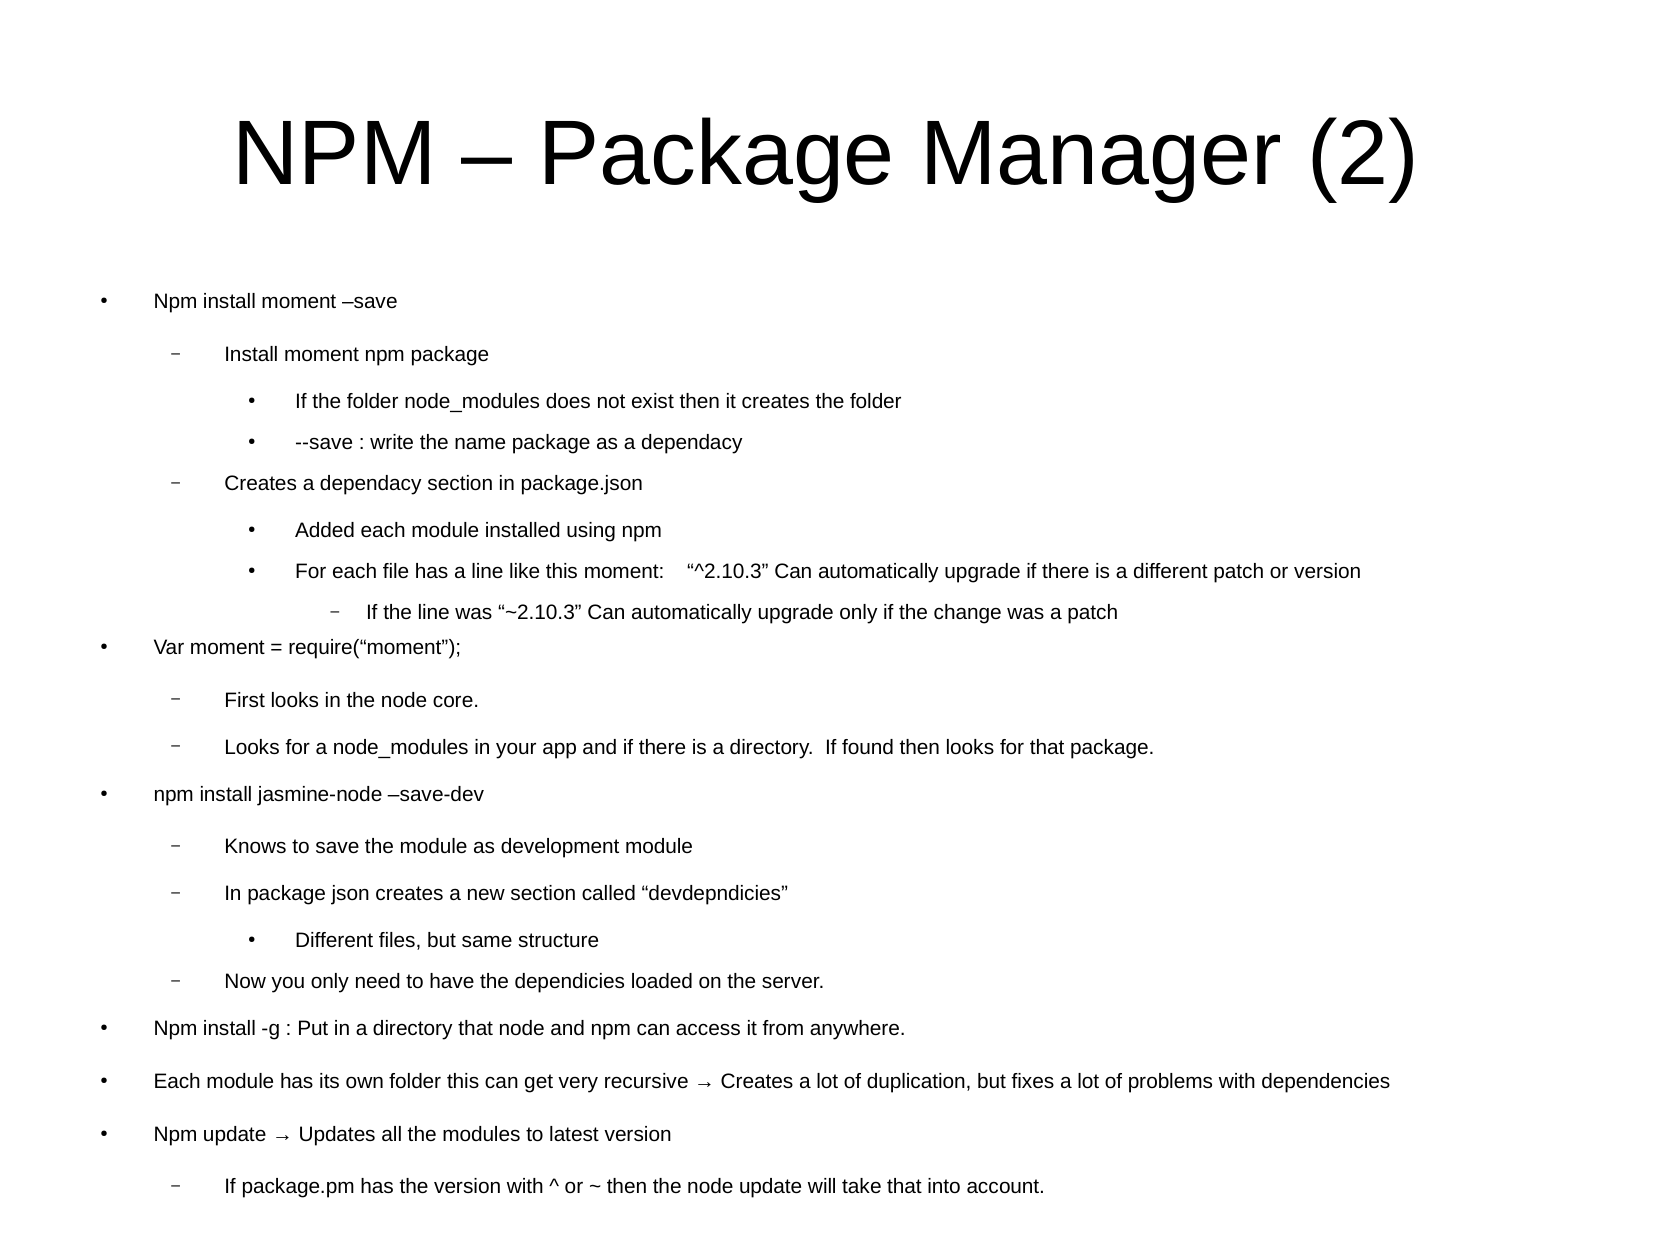

# NPM – Package Manager (2)
Npm install moment –save
Install moment npm package
If the folder node_modules does not exist then it creates the folder
--save : write the name package as a dependacy
Creates a dependacy section in package.json
Added each module installed using npm
For each file has a line like this moment: “^2.10.3” Can automatically upgrade if there is a different patch or version
If the line was “~2.10.3” Can automatically upgrade only if the change was a patch
Var moment = require(“moment”);
First looks in the node core.
Looks for a node_modules in your app and if there is a directory. If found then looks for that package.
npm install jasmine-node –save-dev
Knows to save the module as development module
In package json creates a new section called “devdepndicies”
Different files, but same structure
Now you only need to have the dependicies loaded on the server.
Npm install -g : Put in a directory that node and npm can access it from anywhere.
Each module has its own folder this can get very recursive → Creates a lot of duplication, but fixes a lot of problems with dependencies
Npm update → Updates all the modules to latest version
If package.pm has the version with ^ or ~ then the node update will take that into account.